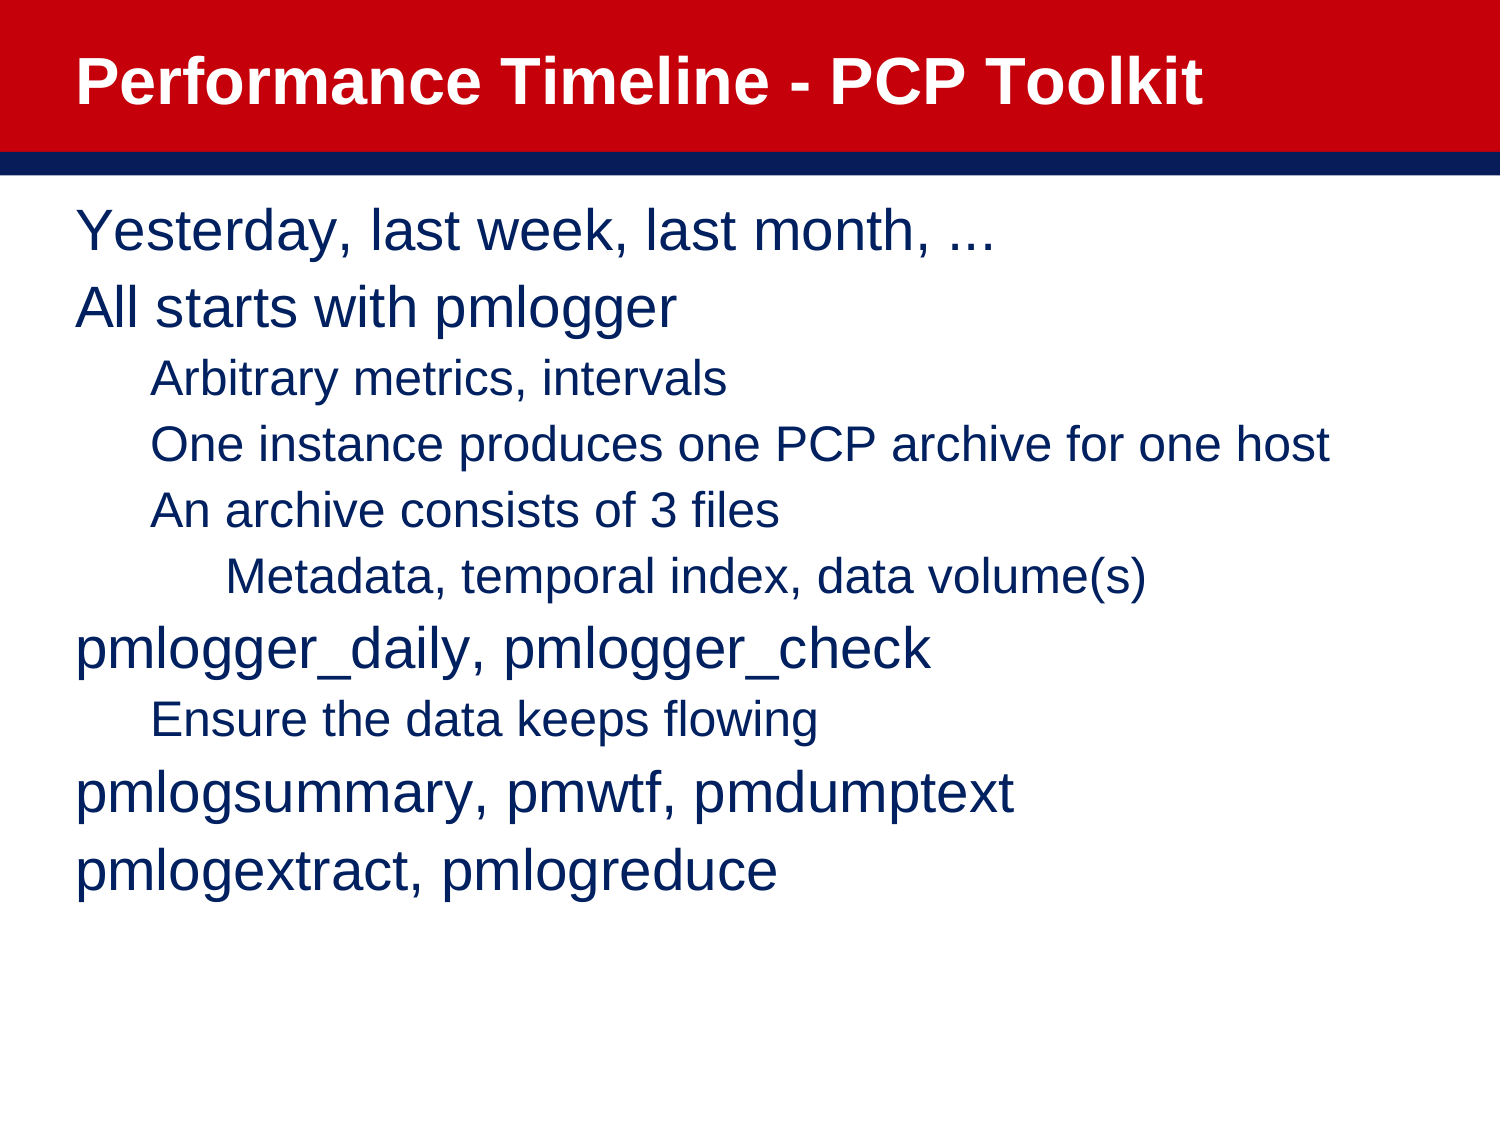

# Performance Timeline - PCP Toolkit
Yesterday, last week, last month, ...
All starts with pmlogger
Arbitrary metrics, intervals
One instance produces one PCP archive for one host
An archive consists of 3 files
Metadata, temporal index, data volume(s)‏
pmlogger_daily, pmlogger_check
Ensure the data keeps flowing
pmlogsummary, pmwtf, pmdumptext
pmlogextract, pmlogreduce